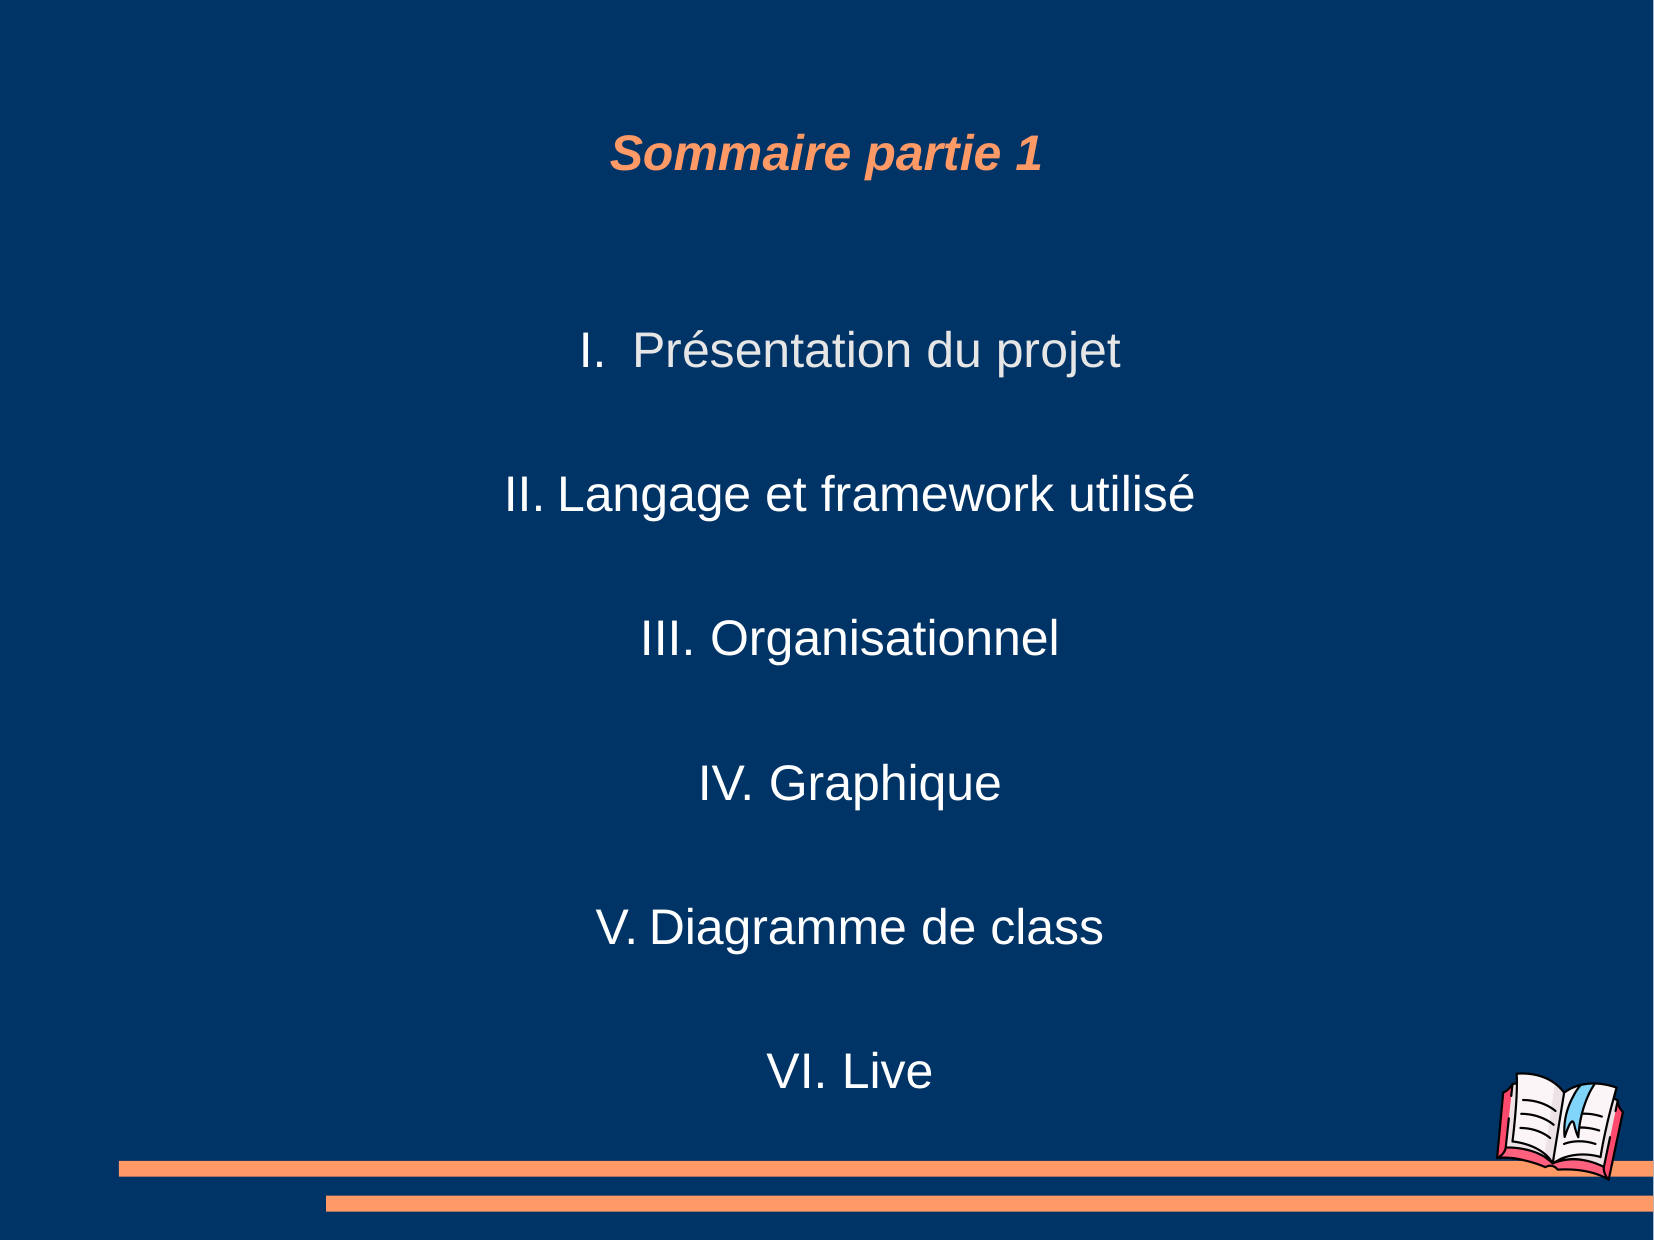

# Sommaire partie 1
Présentation du projet
Langage et framework utilisé
 Organisationnel
 Graphique
Diagramme de class
 Live